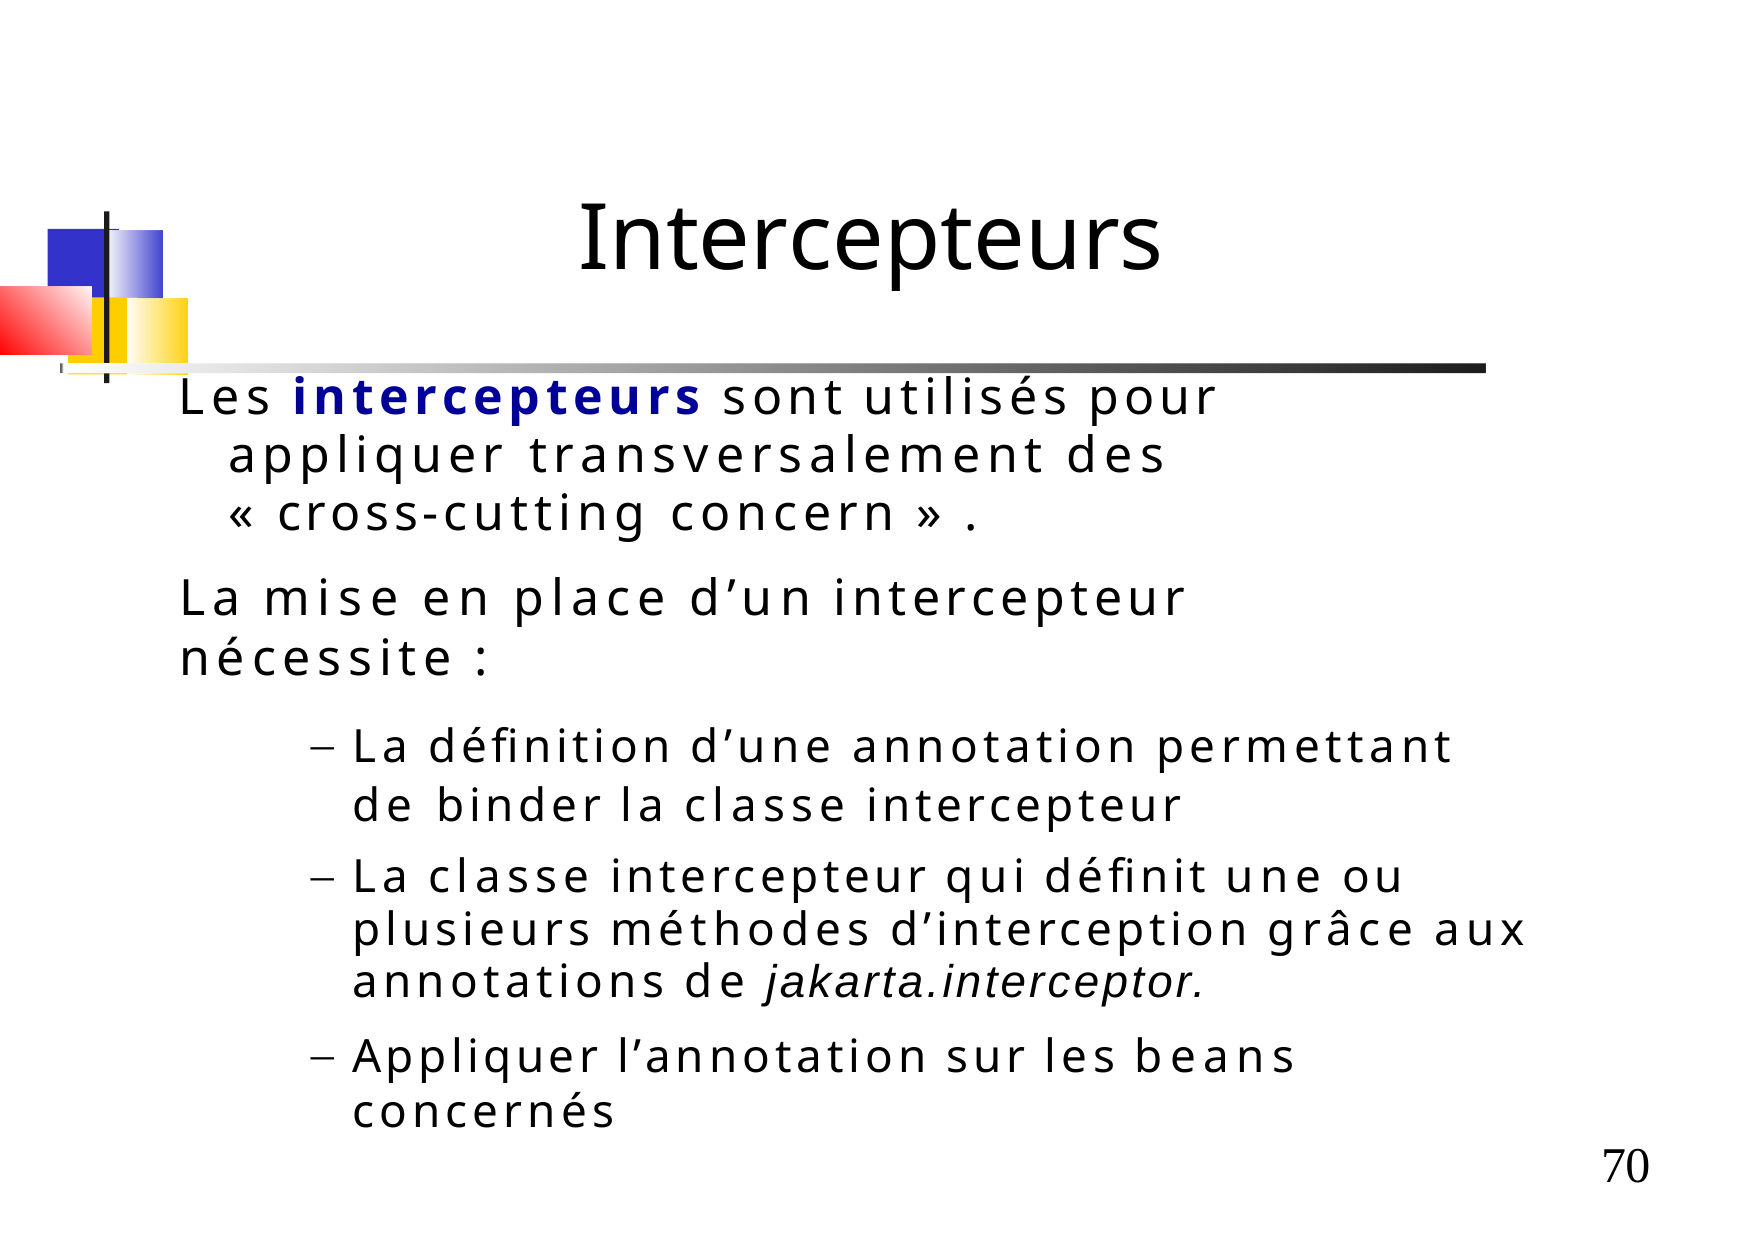

# Intercepteurs
Les intercepteurs sont utilisés pour appliquer transversalement des
« cross-cutting concern » .
La mise en place d’un intercepteur nécessite :
La définition d’une annotation permettant de binder la classe intercepteur
La classe intercepteur qui définit une ou 	plusieurs méthodes d’interception grâce aux annotations de jakarta.interceptor.
Appliquer l’annotation sur les beans concernés
70